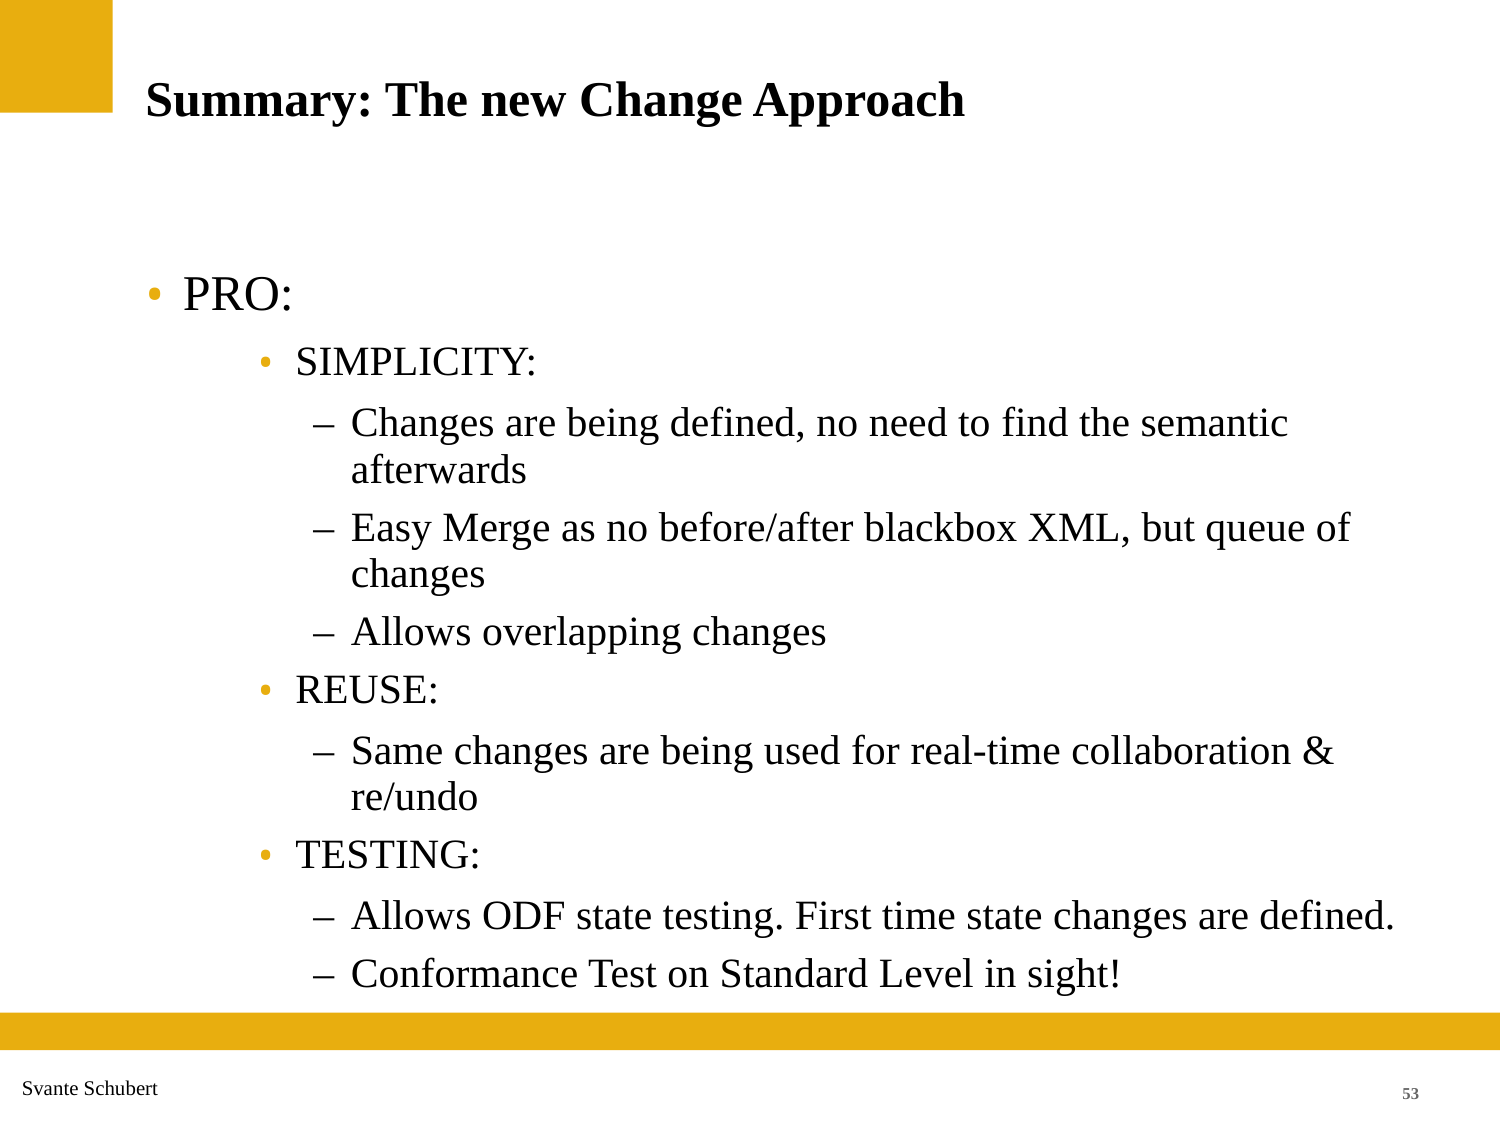

# Summary: The new Change Approach
PRO:
SIMPLICITY:
Changes are being defined, no need to find the semantic afterwards
Easy Merge as no before/after blackbox XML, but queue of changes
Allows overlapping changes
REUSE:
Same changes are being used for real-time collaboration & re/undo
TESTING:
Allows ODF state testing. First time state changes are defined.
Conformance Test on Standard Level in sight!
Svante Schubert